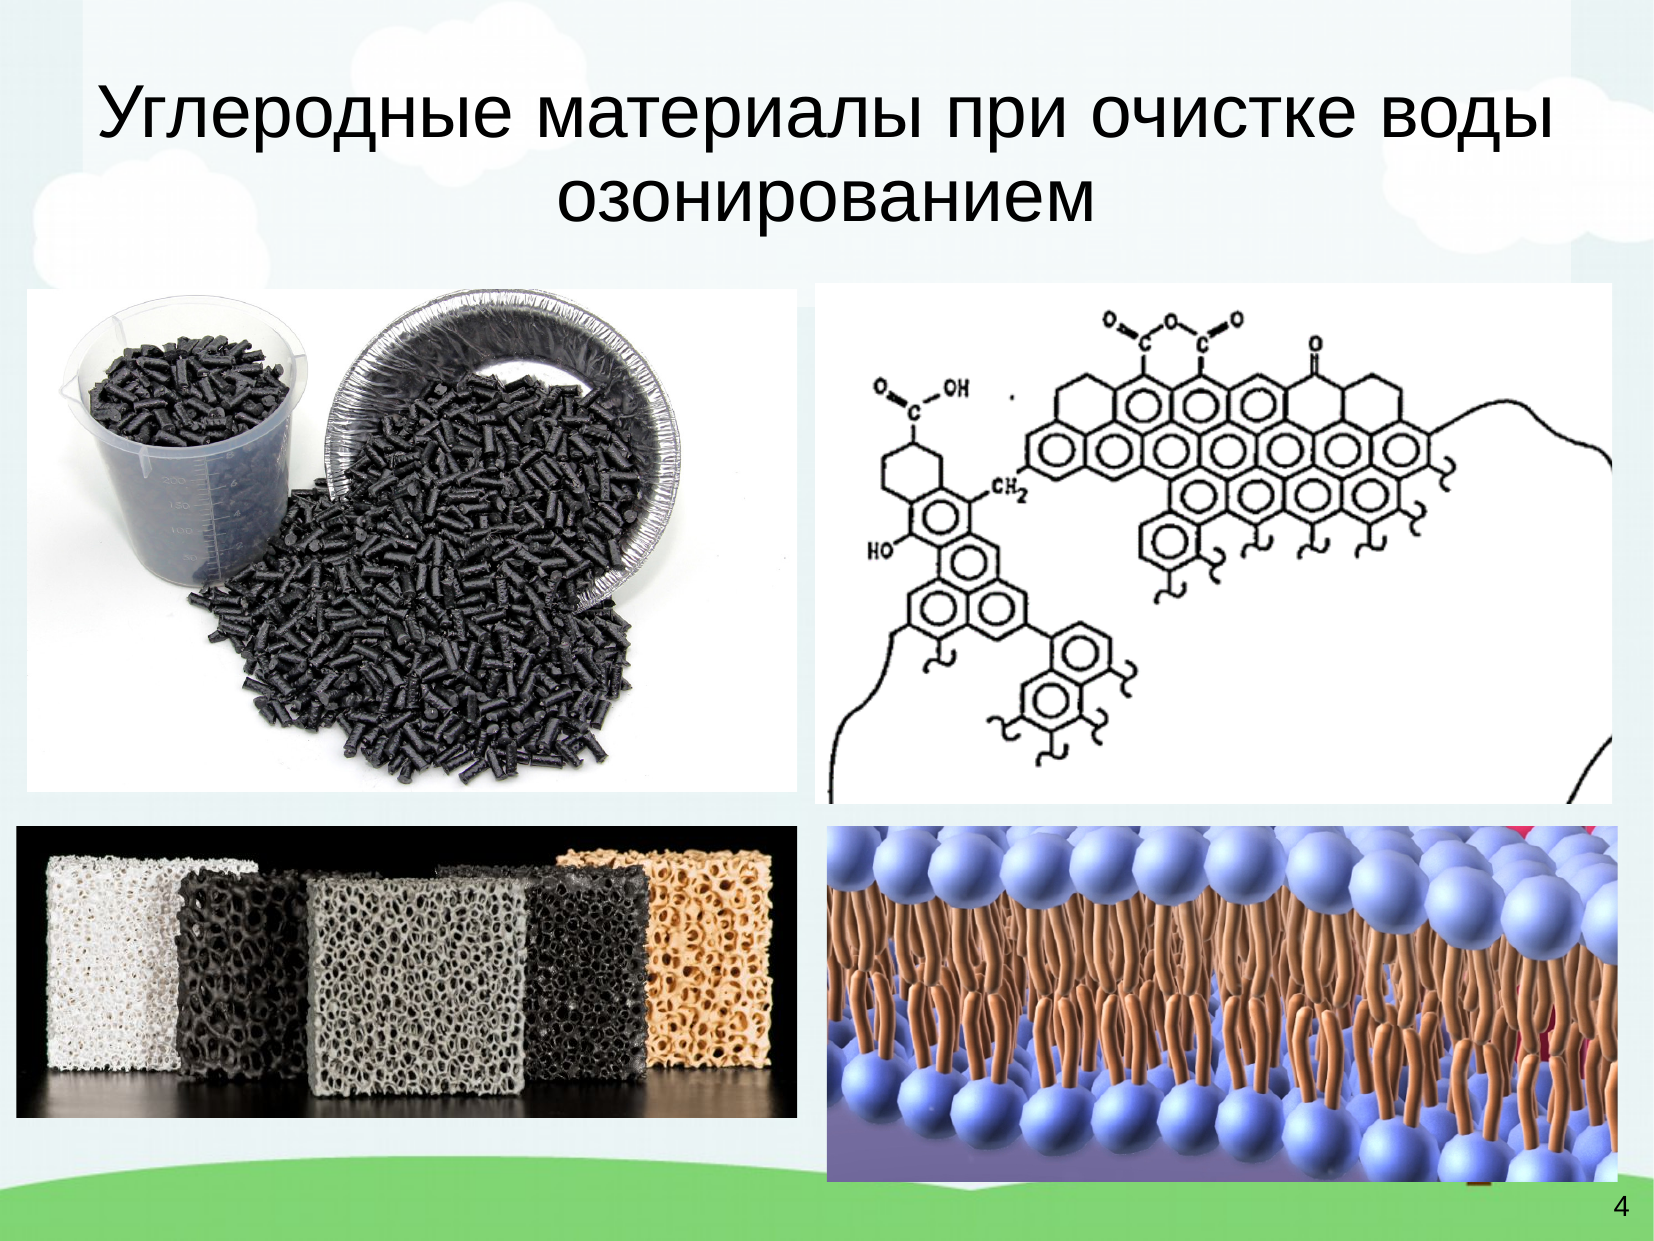

# Углеродные материалы при очистке воды озонированием
4